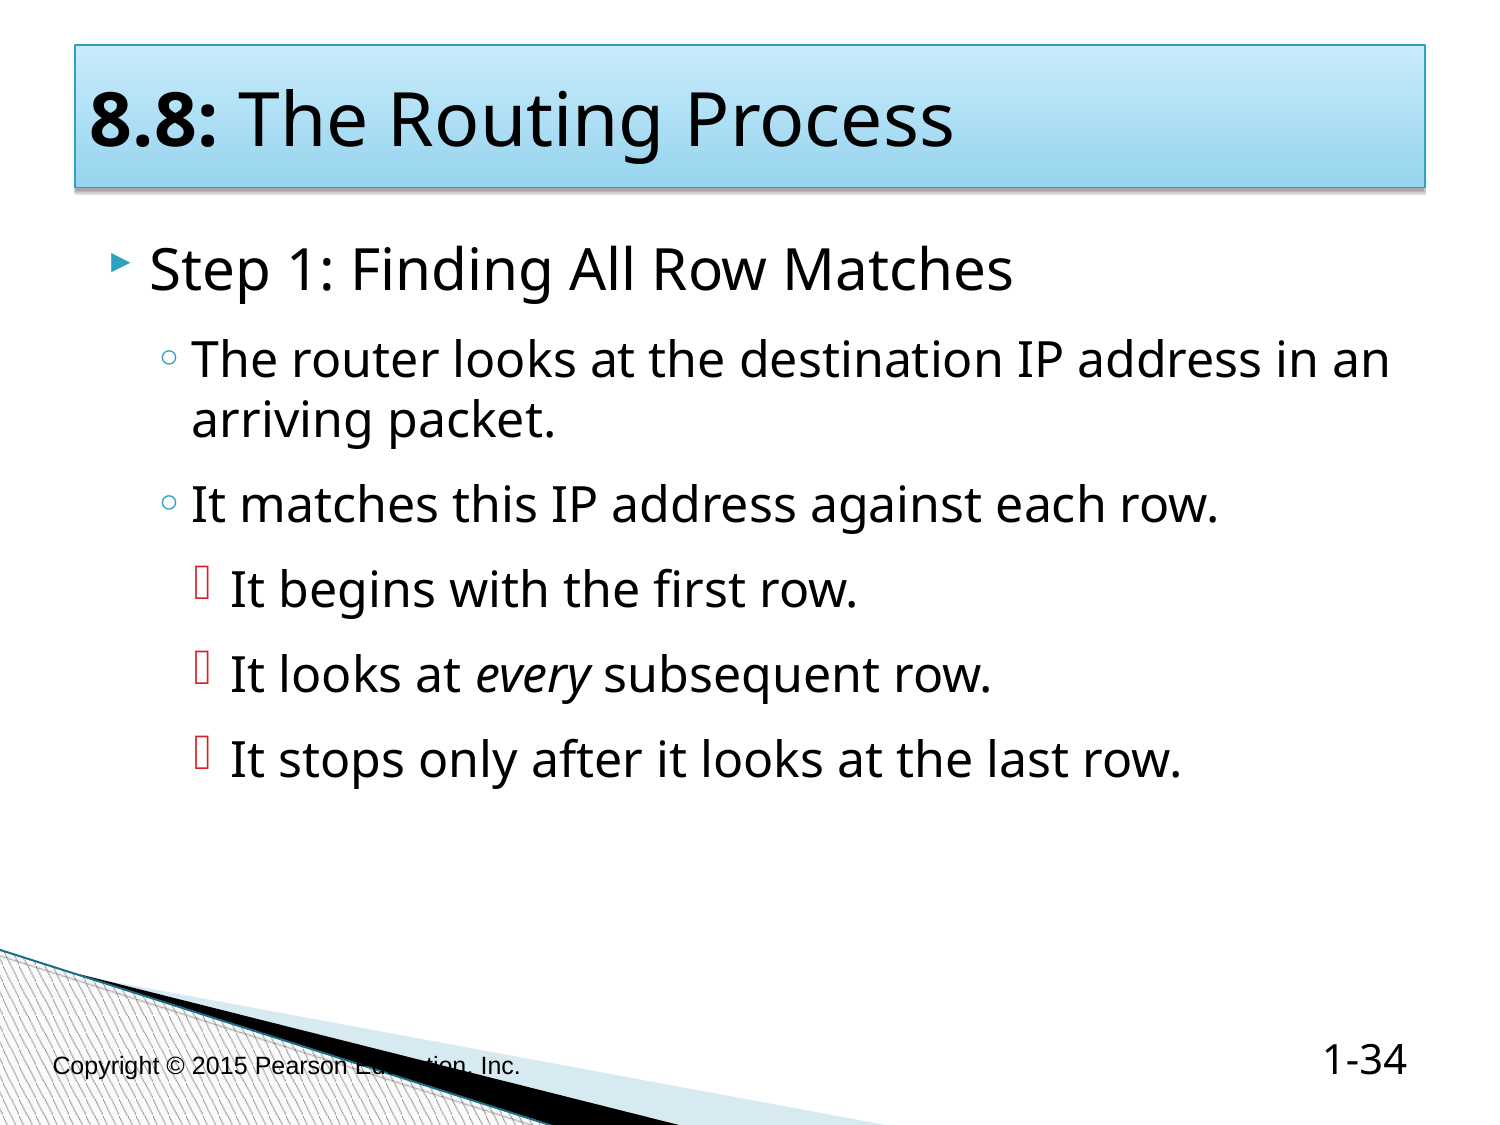

8.8: The Routing Process
# Step 1: Finding All Row Matches
The router looks at the destination IP address in an arriving packet.
It matches this IP address against each row.
It begins with the first row.
It looks at every subsequent row.
It stops only after it looks at the last row.
Copyright © 2015 Pearson Education, Inc.